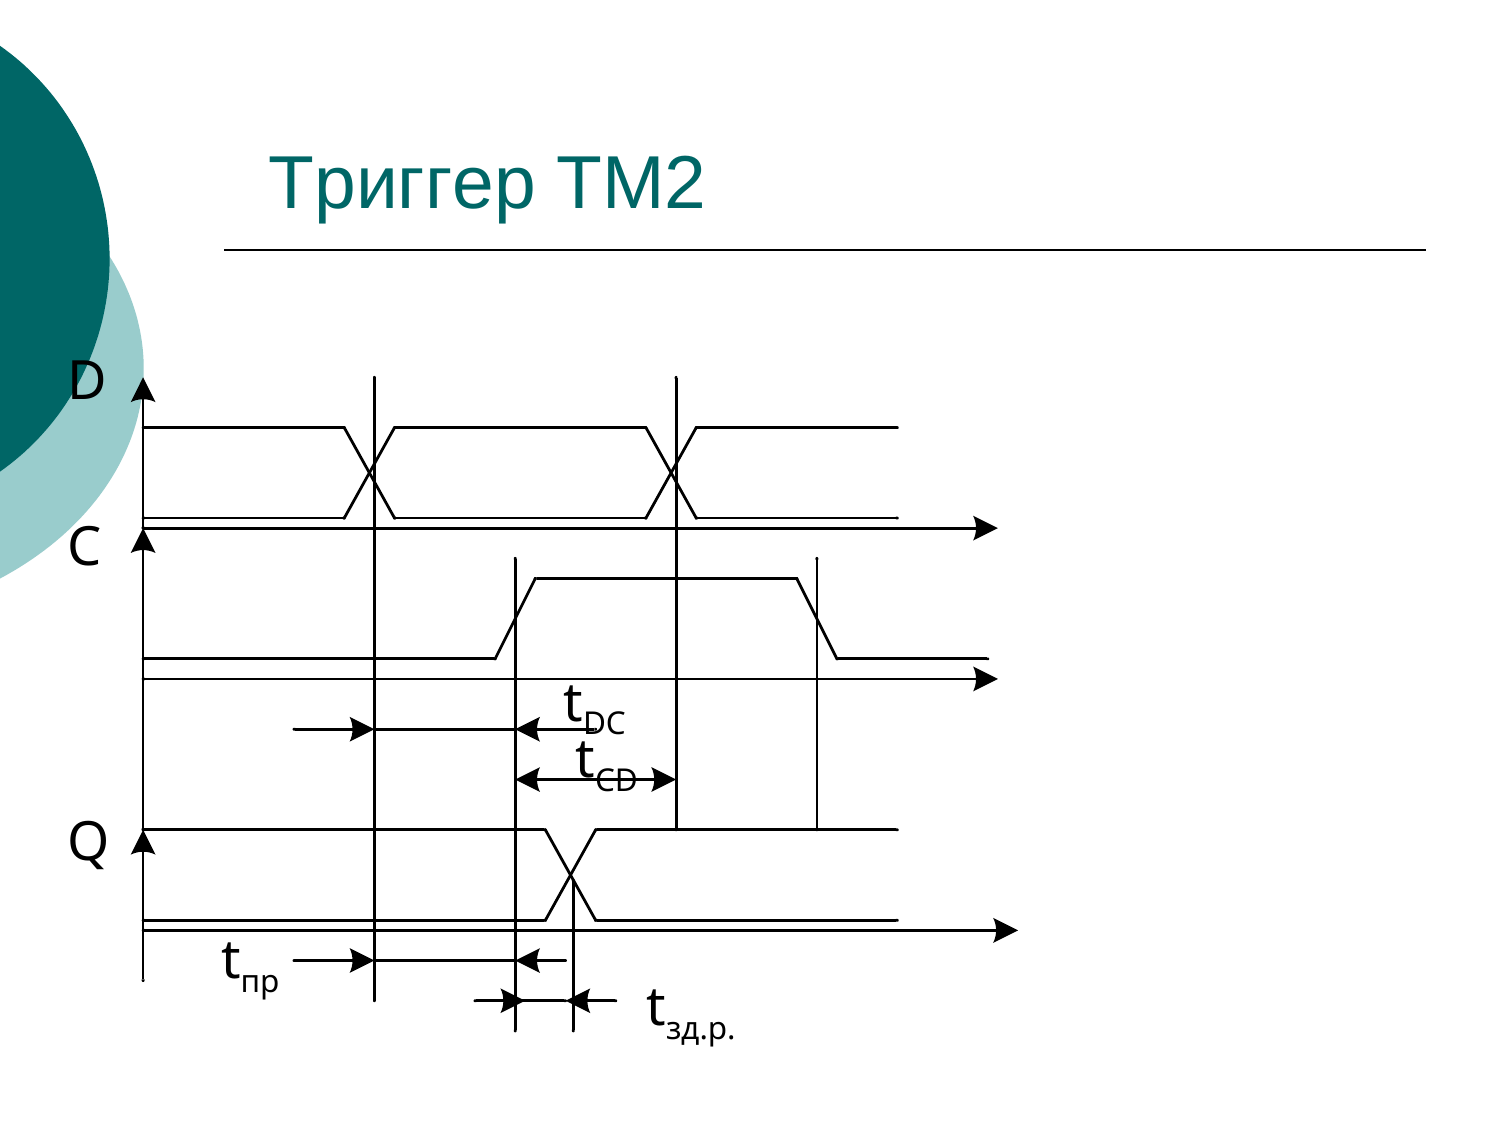

# Триггер ТМ2
D
С
tDC
tCD
Q
tпр
tзд.р.